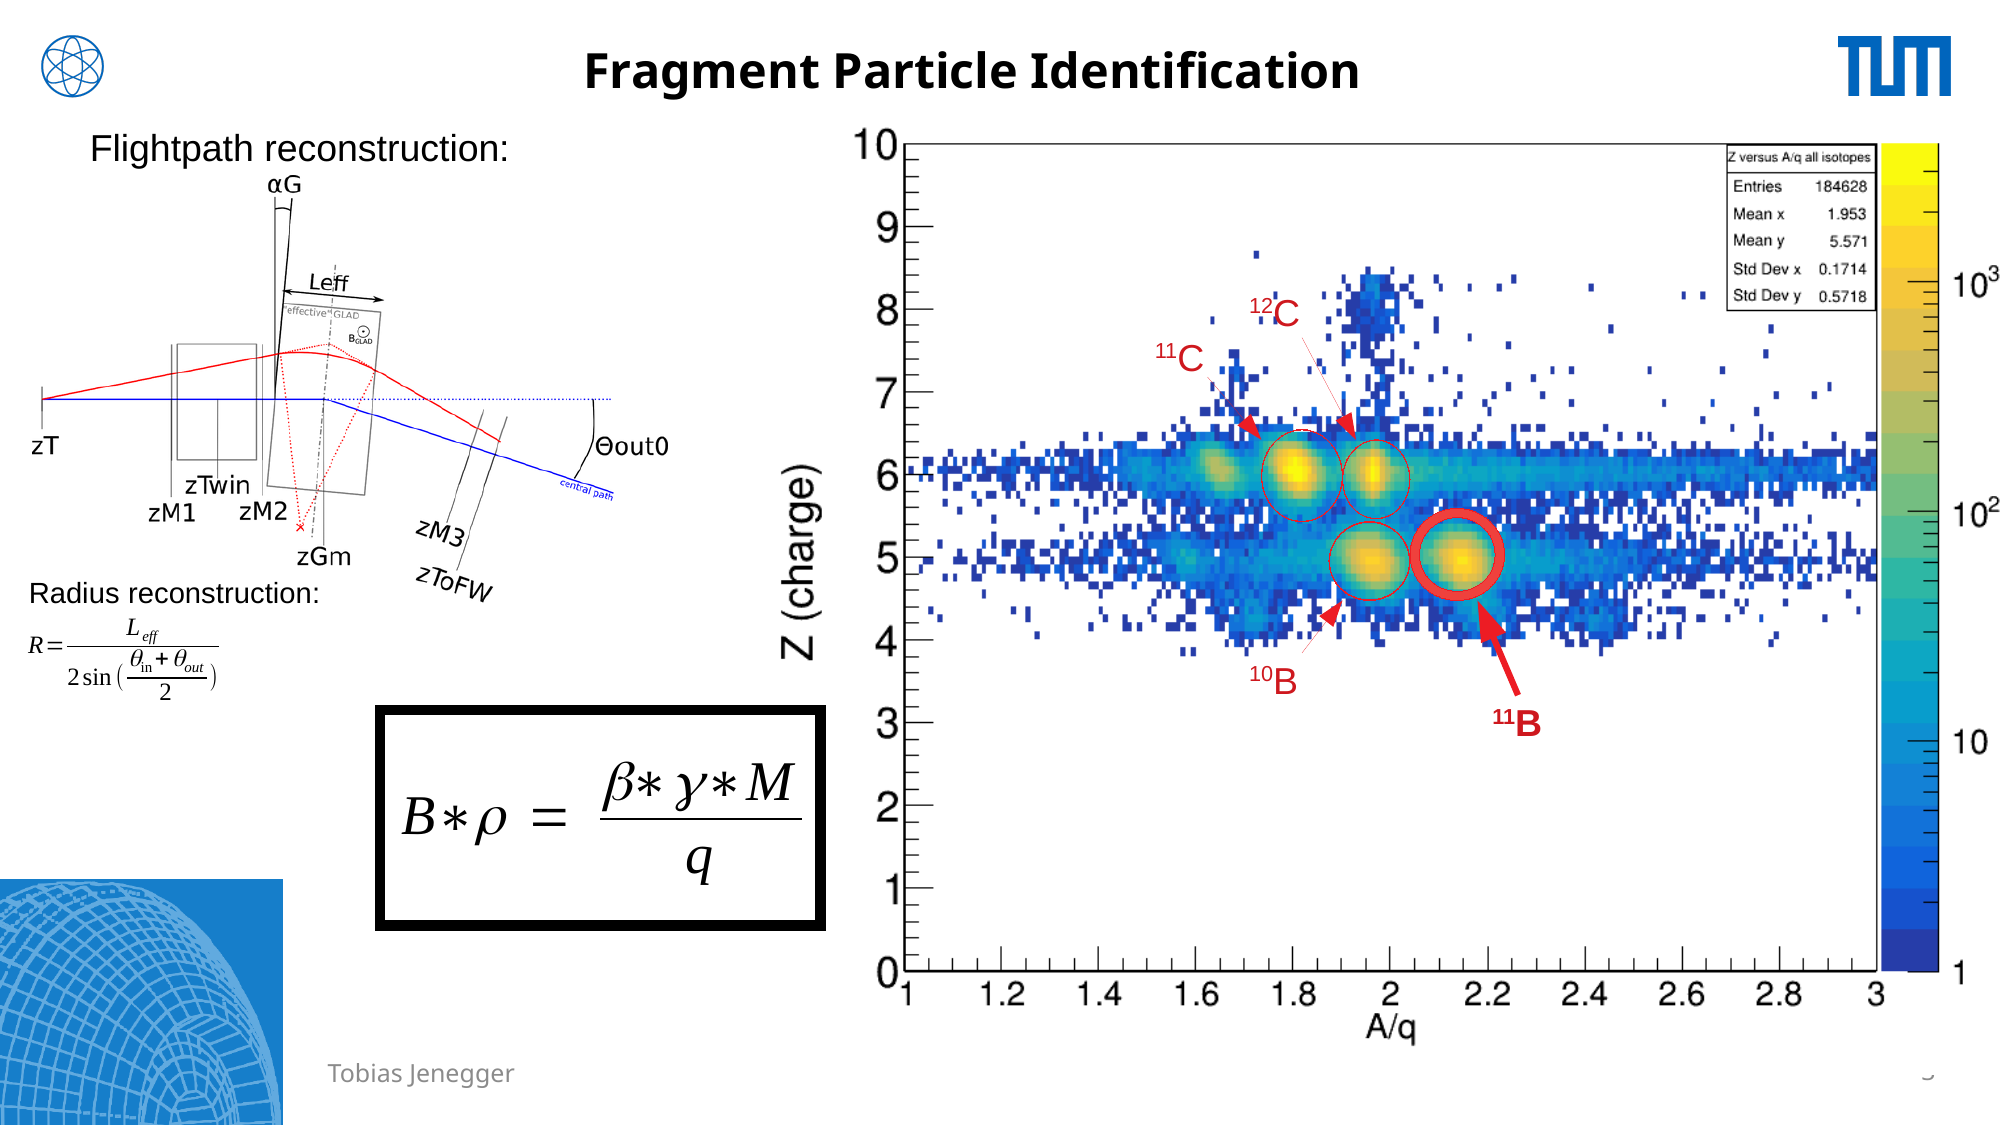

# Fragment Particle Identification
Flightpath reconstruction:
12C
11C
Radius reconstruction:
10B
11B
Tobias Jenegger
2